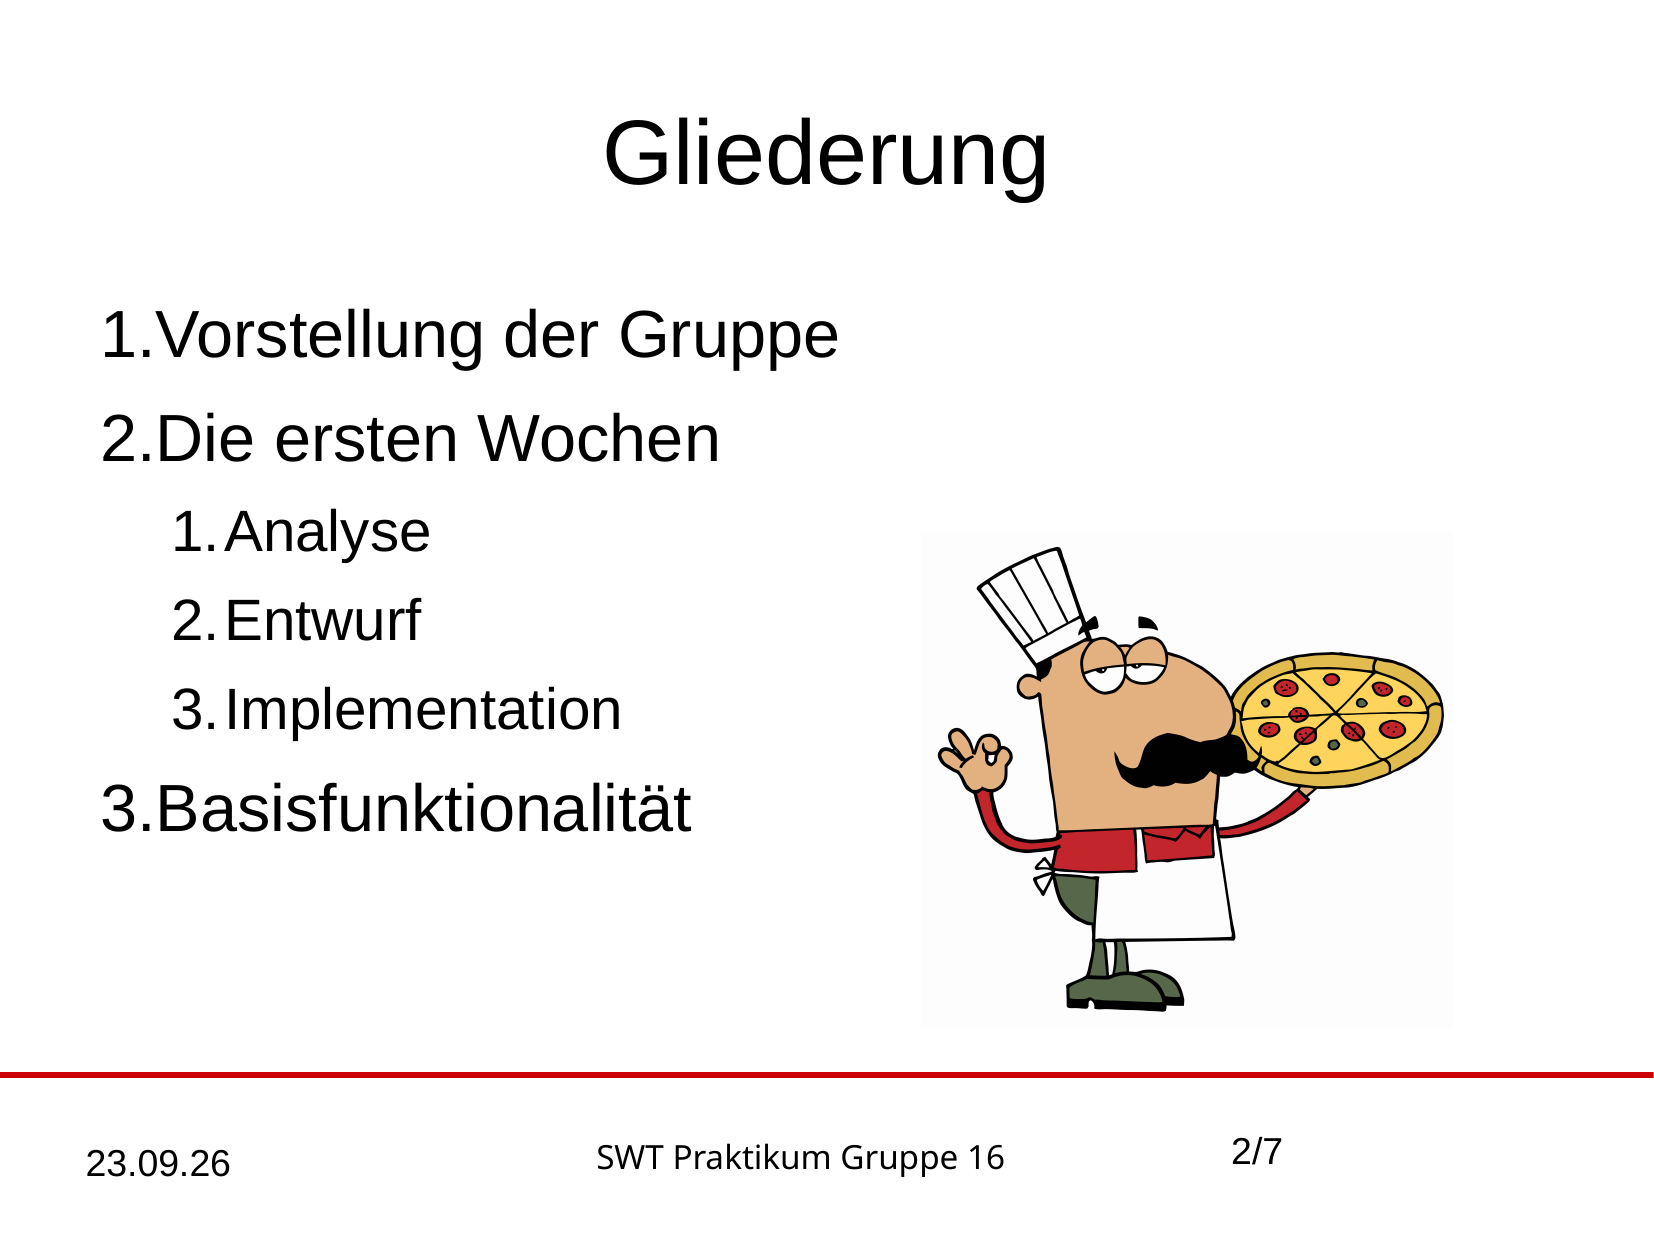

# Gliederung
Vorstellung der Gruppe
Die ersten Wochen
Analyse
Entwurf
Implementation
Basisfunktionalität